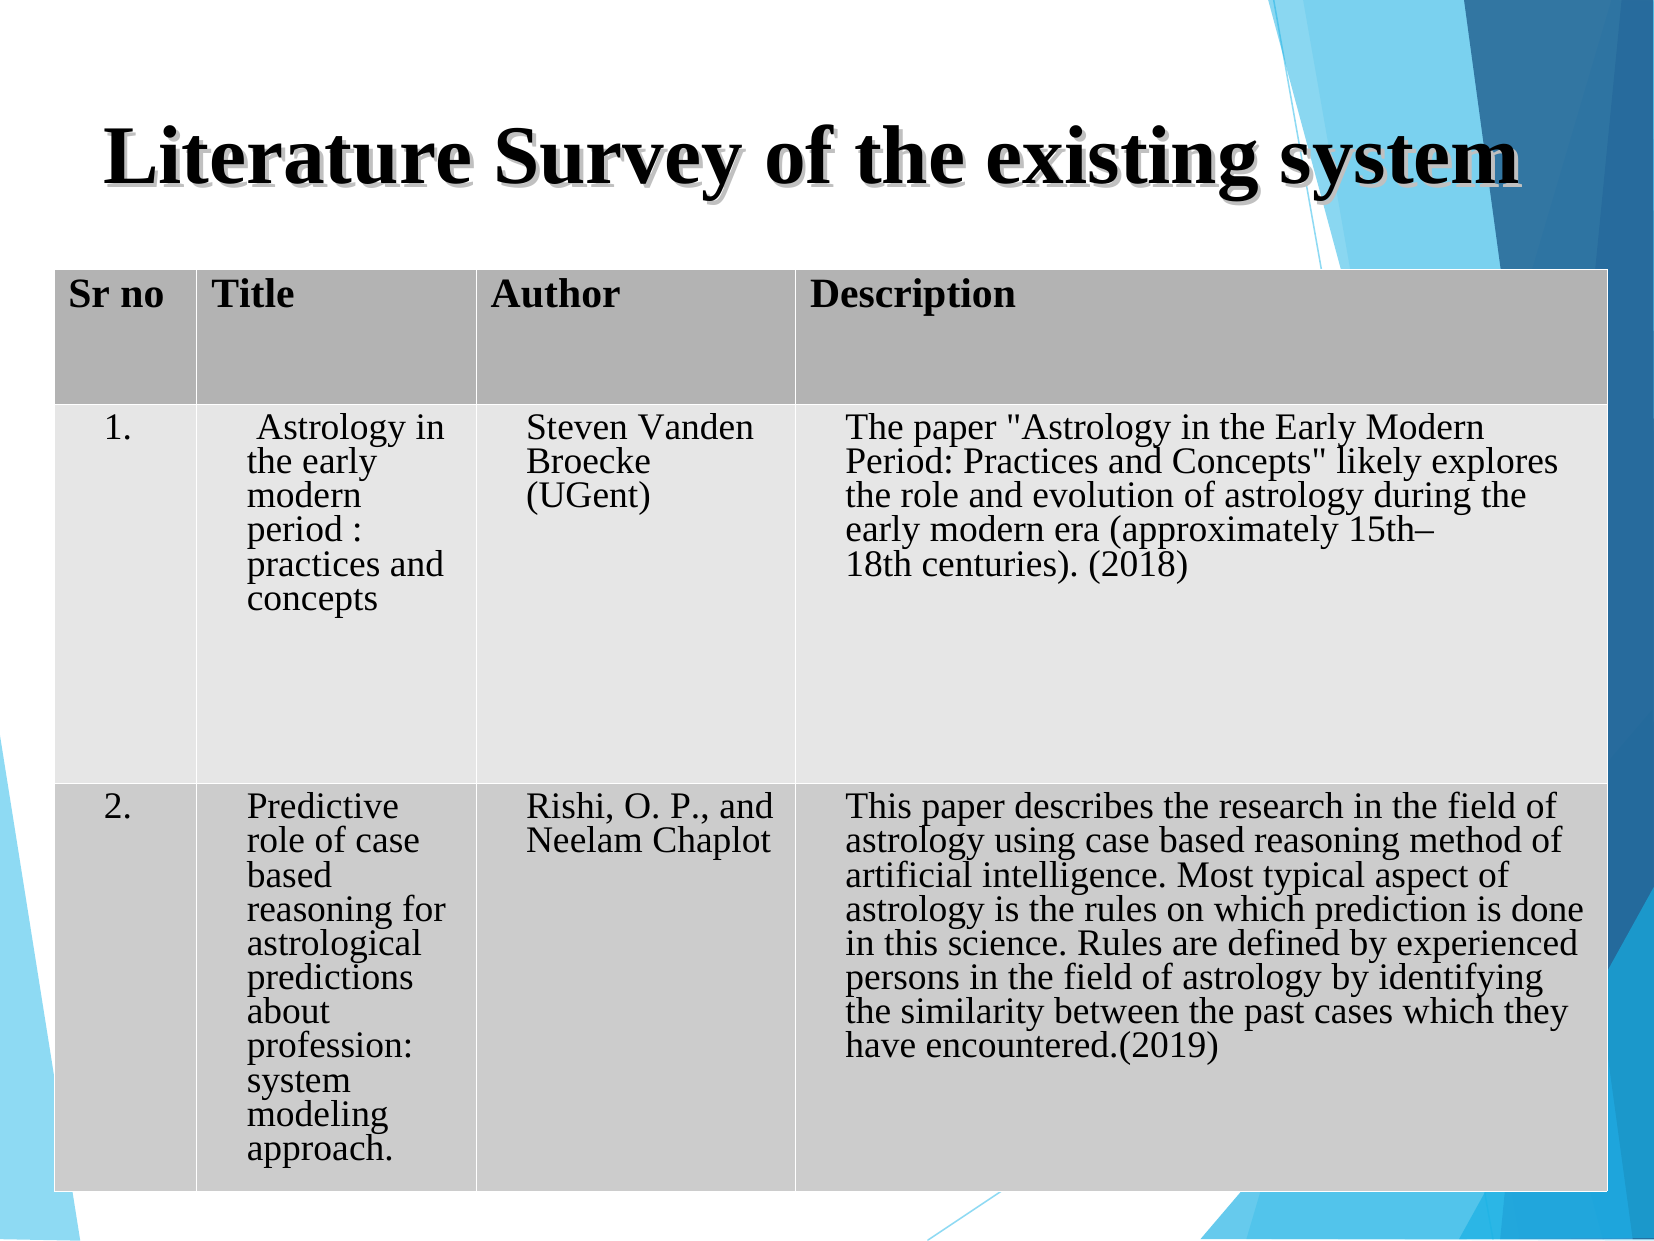

Literature Survey of the existing system
| Sr no | Title | Author | Description |
| --- | --- | --- | --- |
| 1. | Astrology in the early modern period : practices and concepts | Steven Vanden Broecke (UGent) | The paper "Astrology in the Early Modern Period: Practices and Concepts" likely explores the role and evolution of astrology during the early modern era (approximately 15th–18th centuries). (2018) |
| 2. | Predictive role of case based reasoning for astrological predictions about profession: system modeling approach. | Rishi, O. P., and Neelam Chaplot | This paper describes the research in the field of astrology using case based reasoning method of artificial intelligence. Most typical aspect of astrology is the rules on which prediction is done in this science. Rules are defined by experienced persons in the field of astrology by identifying the similarity between the past cases which they have encountered.(2019) |